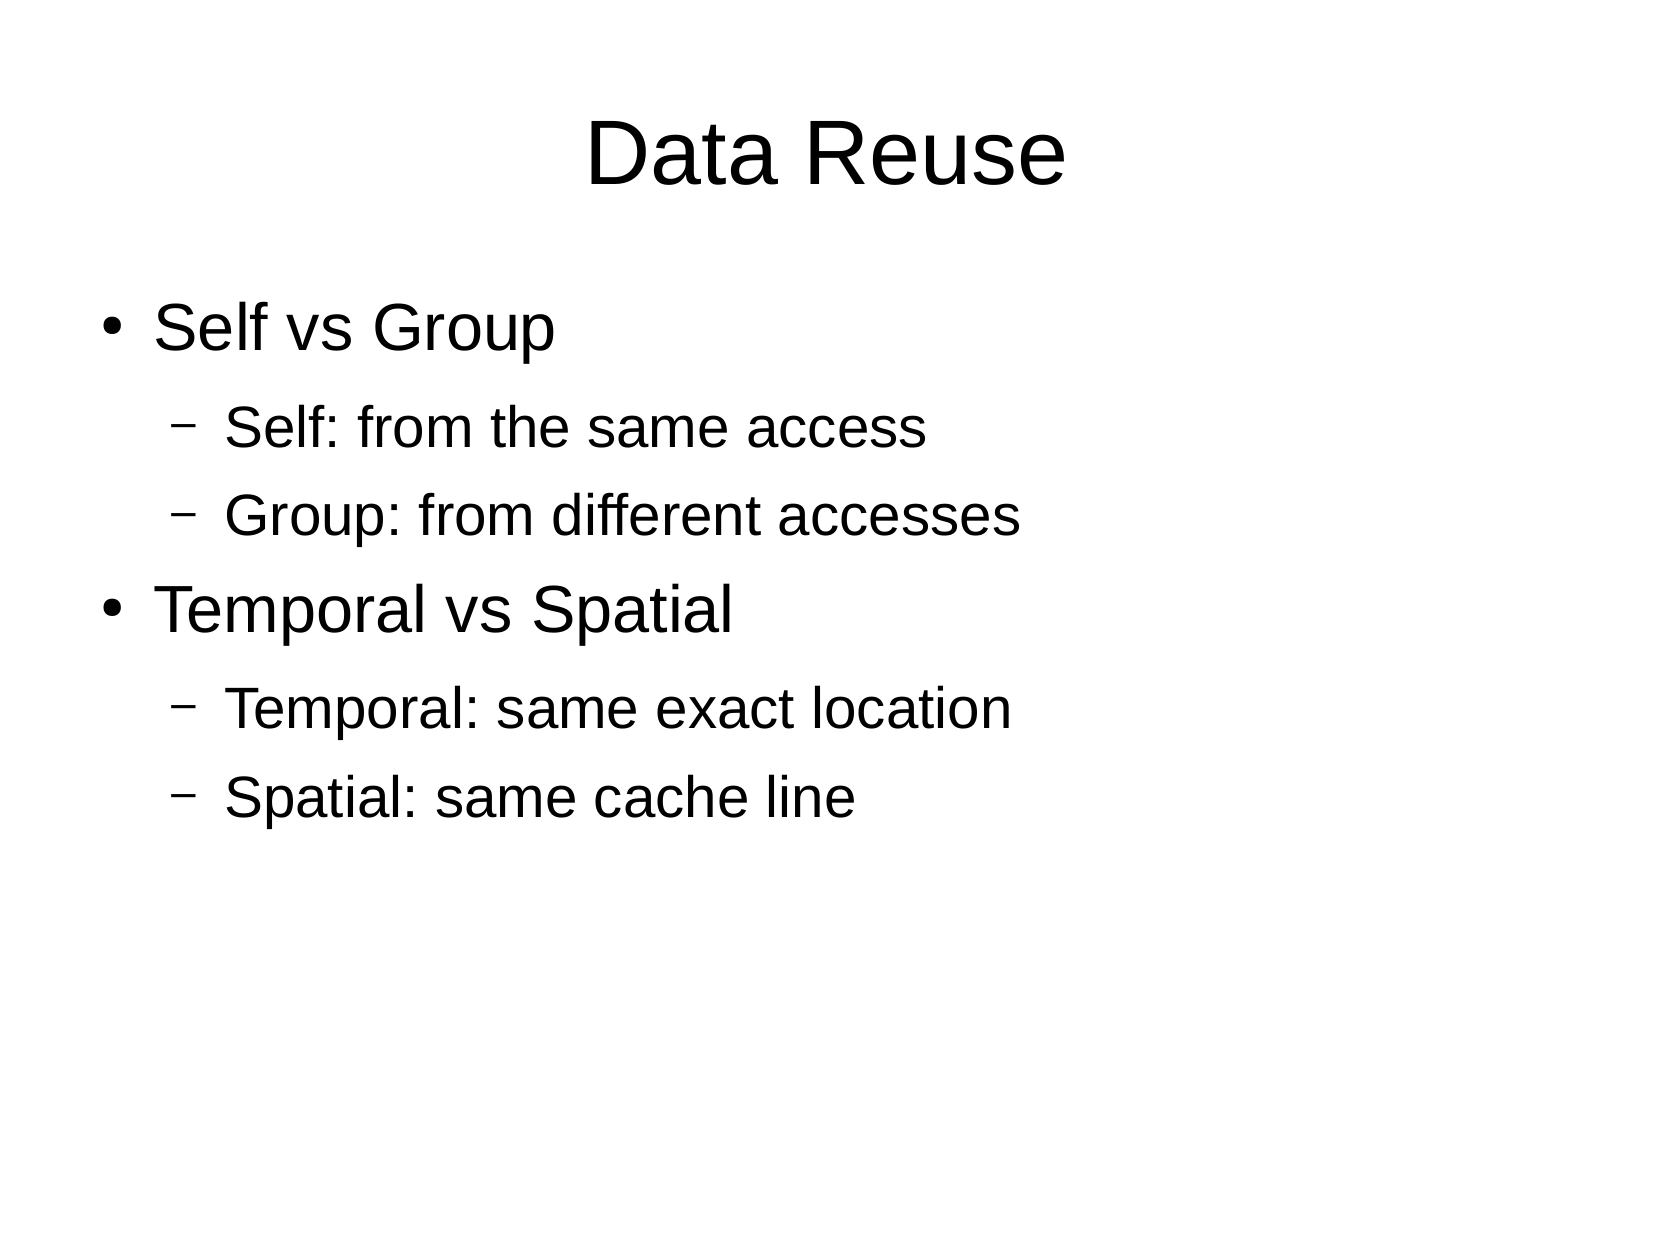

# Data Reuse
Self vs Group
Self: from the same access
Group: from different accesses
Temporal vs Spatial
Temporal: same exact location
Spatial: same cache line